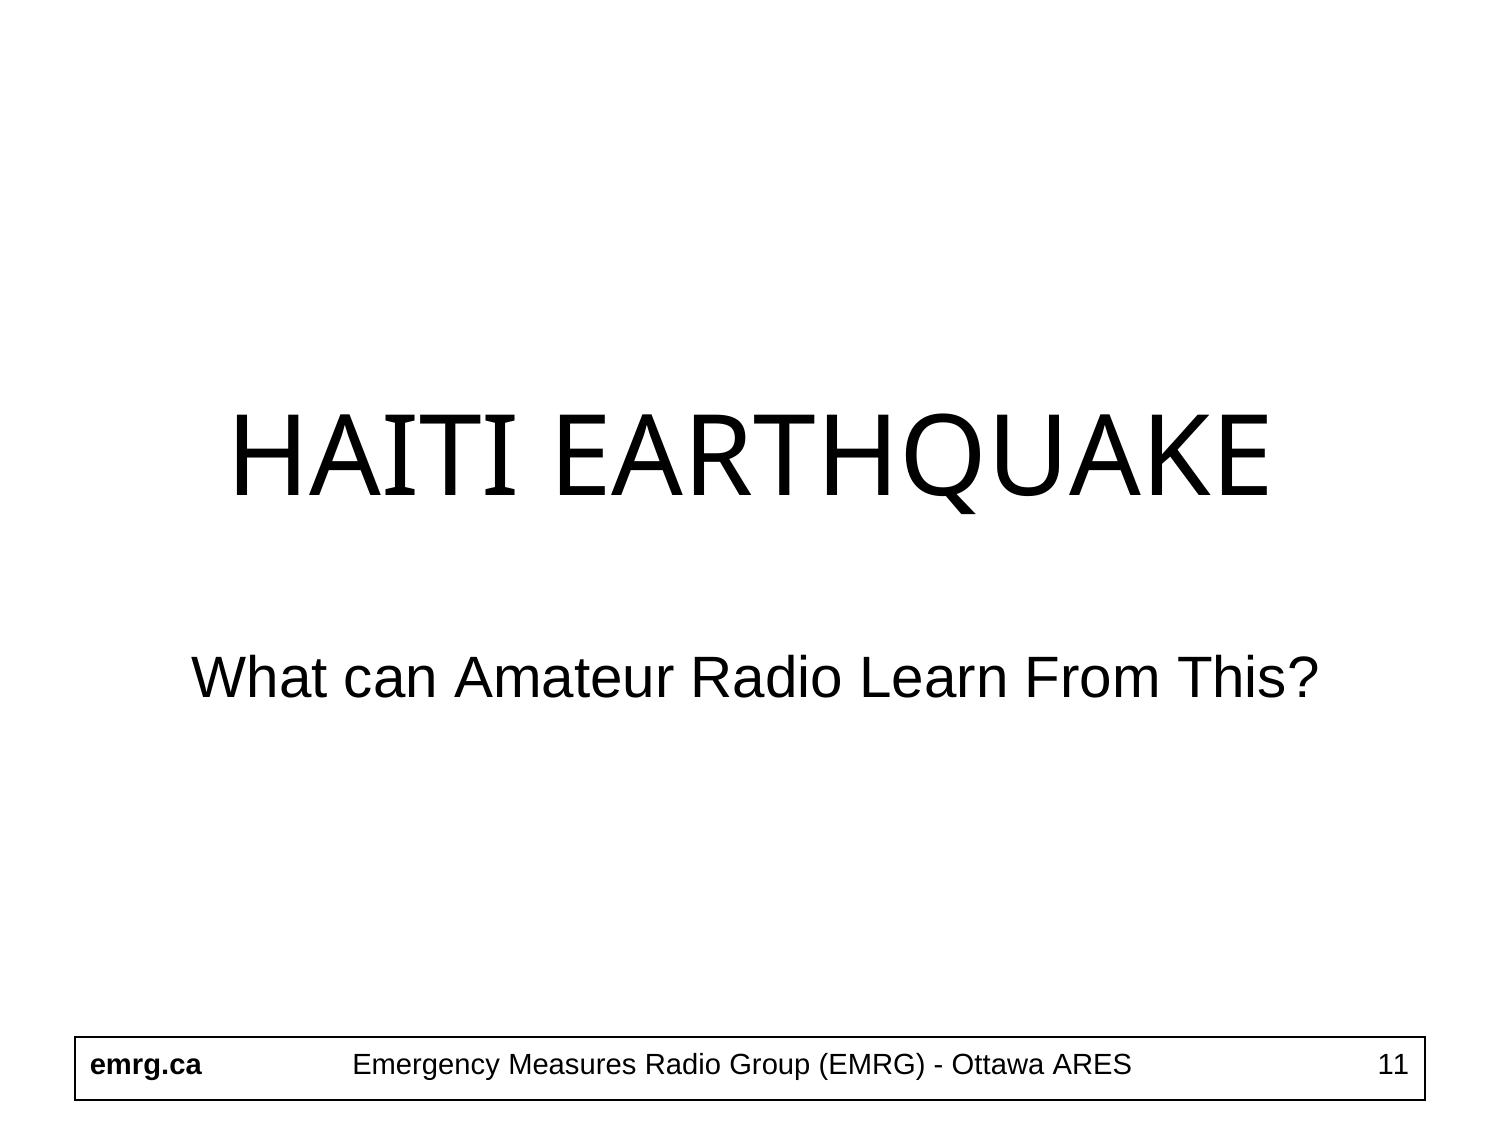

# HAITI EARTHQUAKE
What can Amateur Radio Learn From This?
Emergency Measures Radio Group (EMRG) - Ottawa ARES